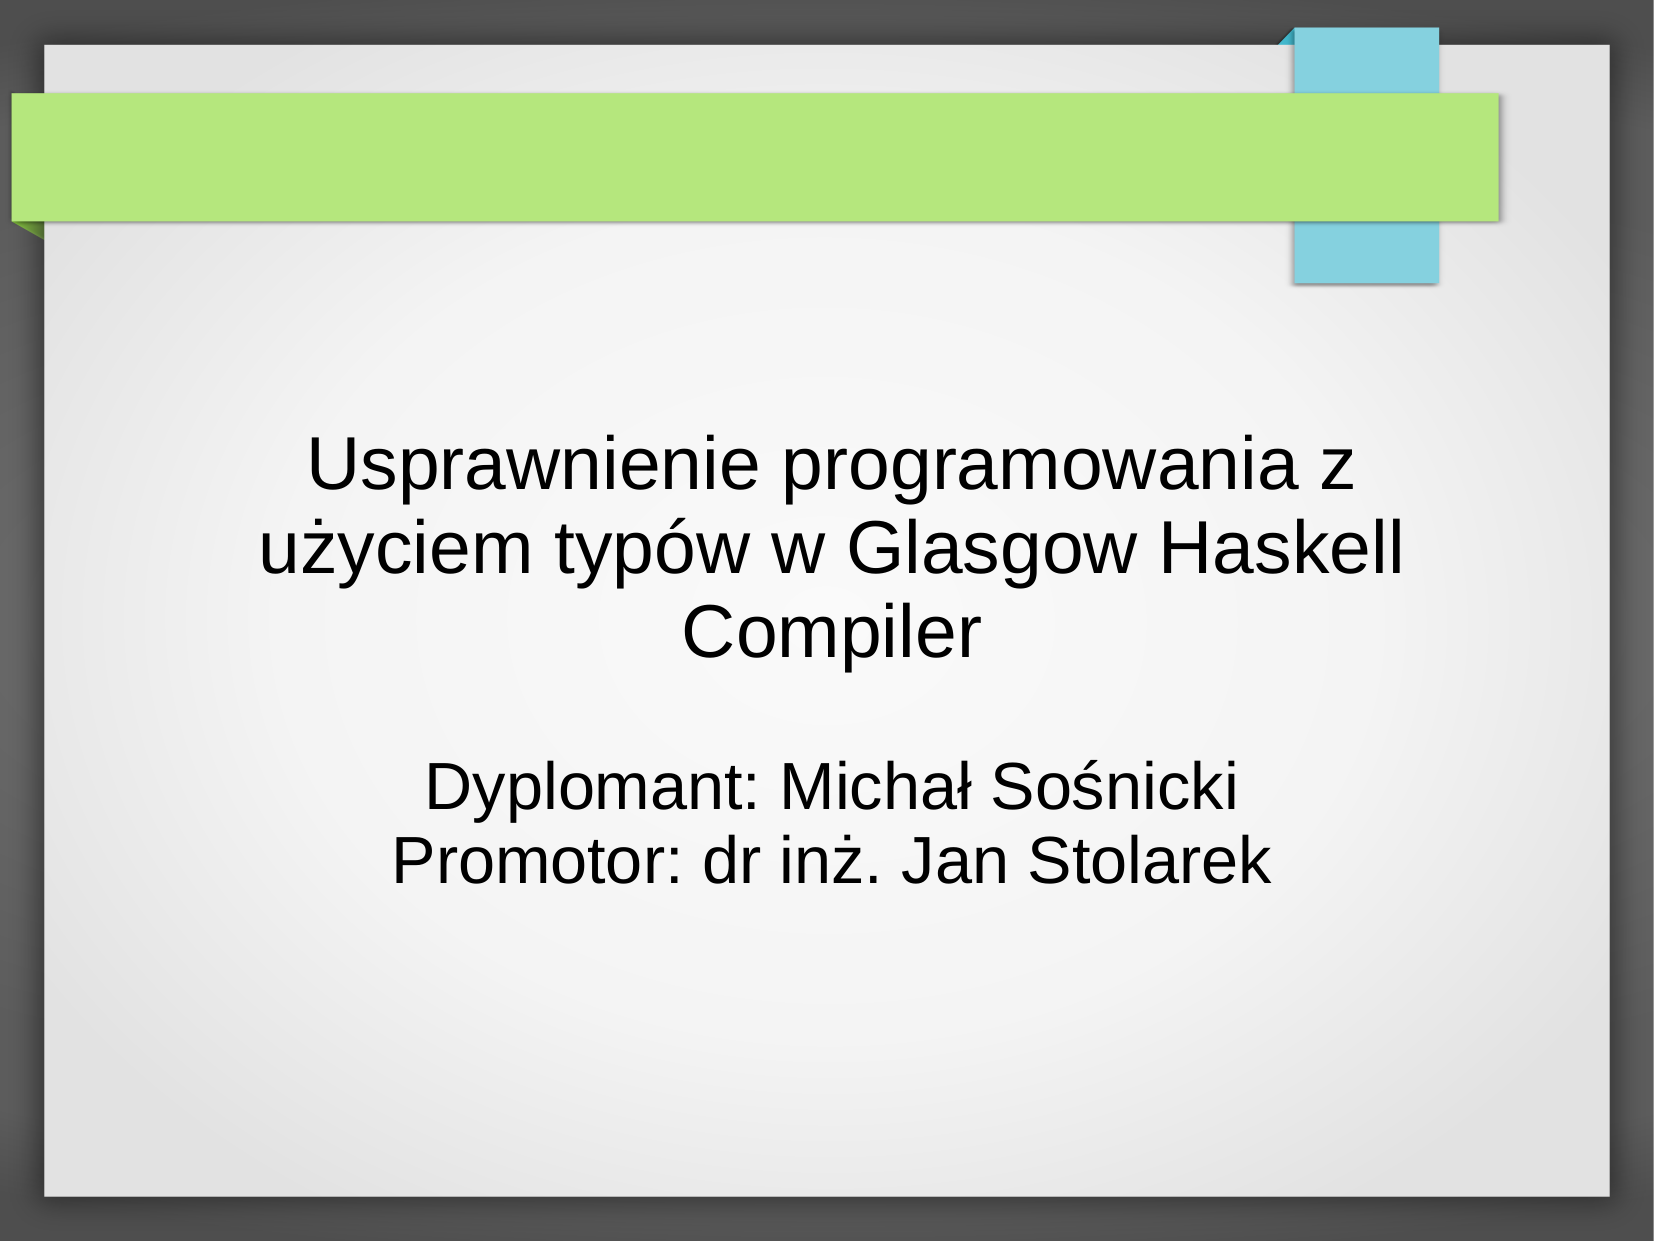

# Usprawnienie programowania z użyciem typów w Glasgow Haskell Compiler
Dyplomant: Michał Sośnicki
Promotor: dr inż. Jan Stolarek